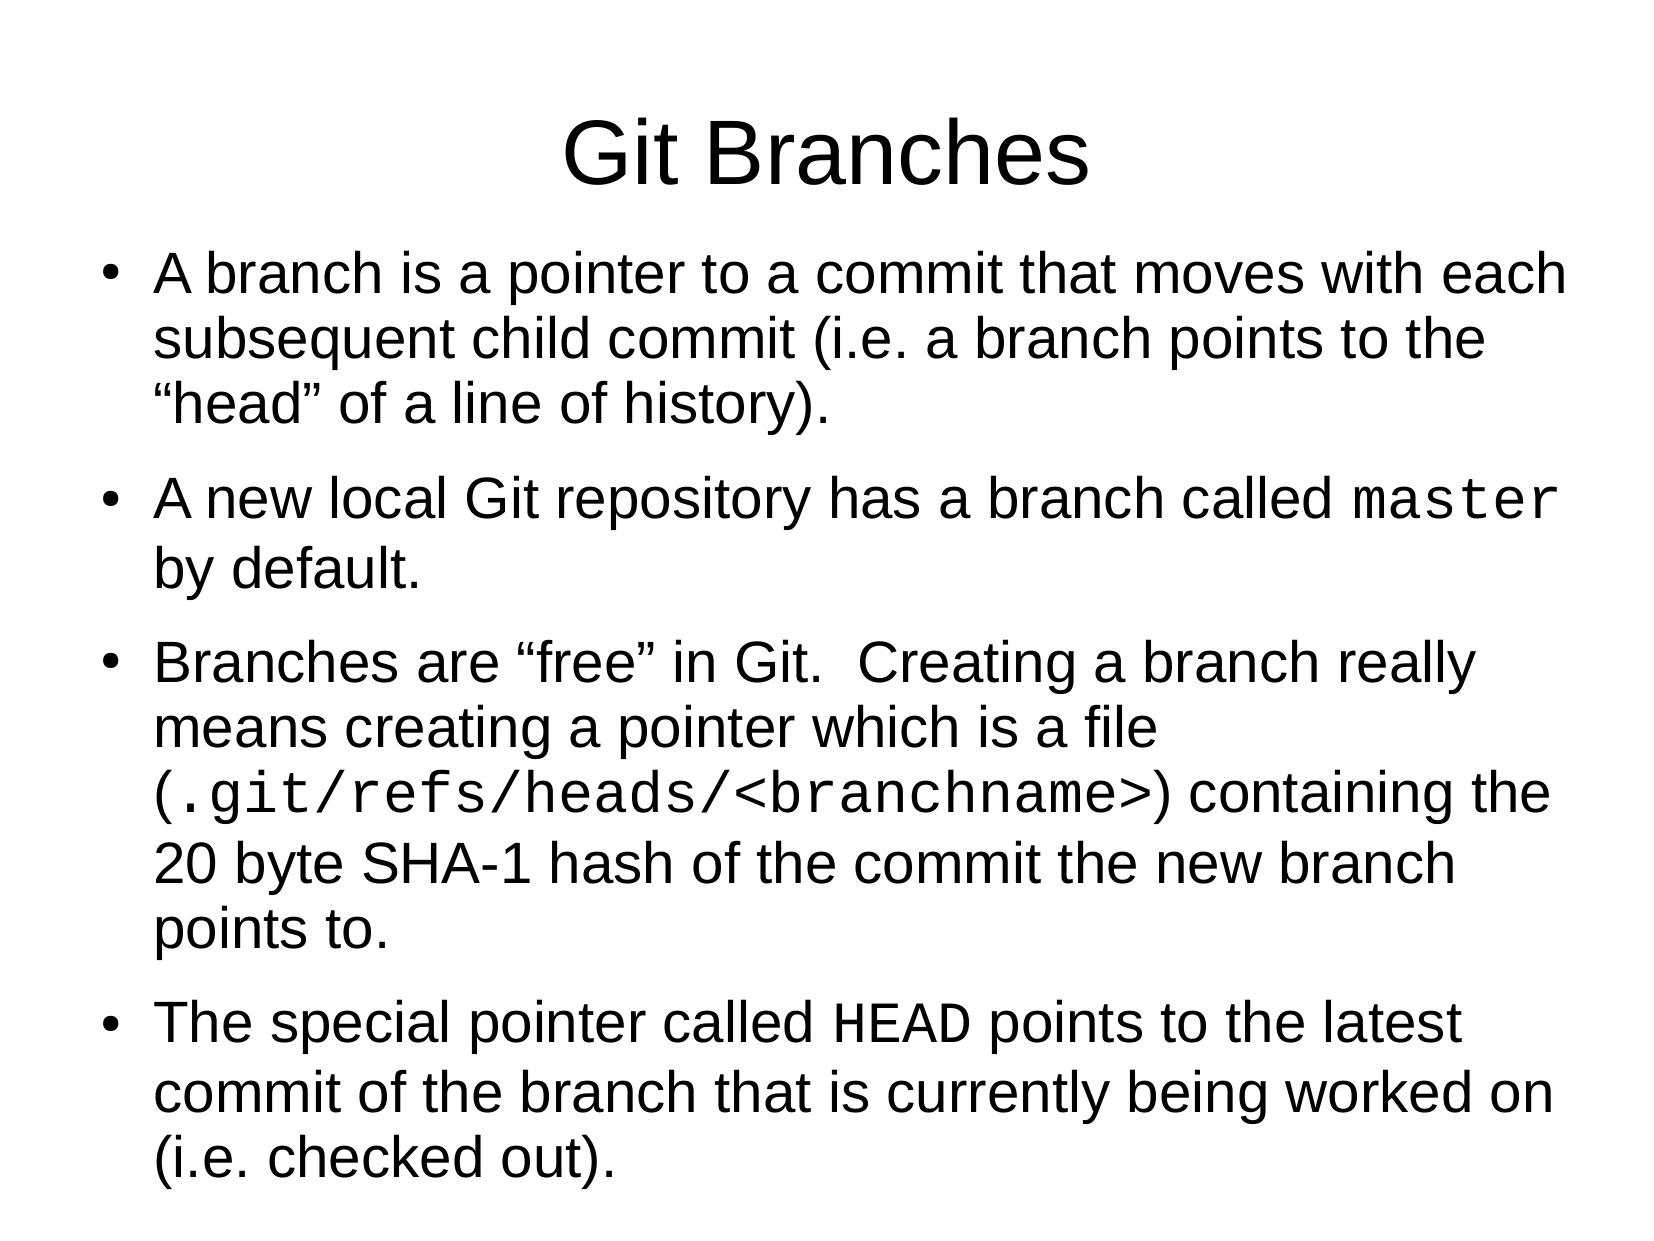

# Git Branches
A branch is a pointer to a commit that moves with each subsequent child commit (i.e. a branch points to the “head” of a line of history).
A new local Git repository has a branch called master by default.
Branches are “free” in Git. Creating a branch really means creating a pointer which is a file (.git/refs/heads/<branchname>) containing the 20 byte SHA-1 hash of the commit the new branch points to.
The special pointer called HEAD points to the latest commit of the branch that is currently being worked on (i.e. checked out).